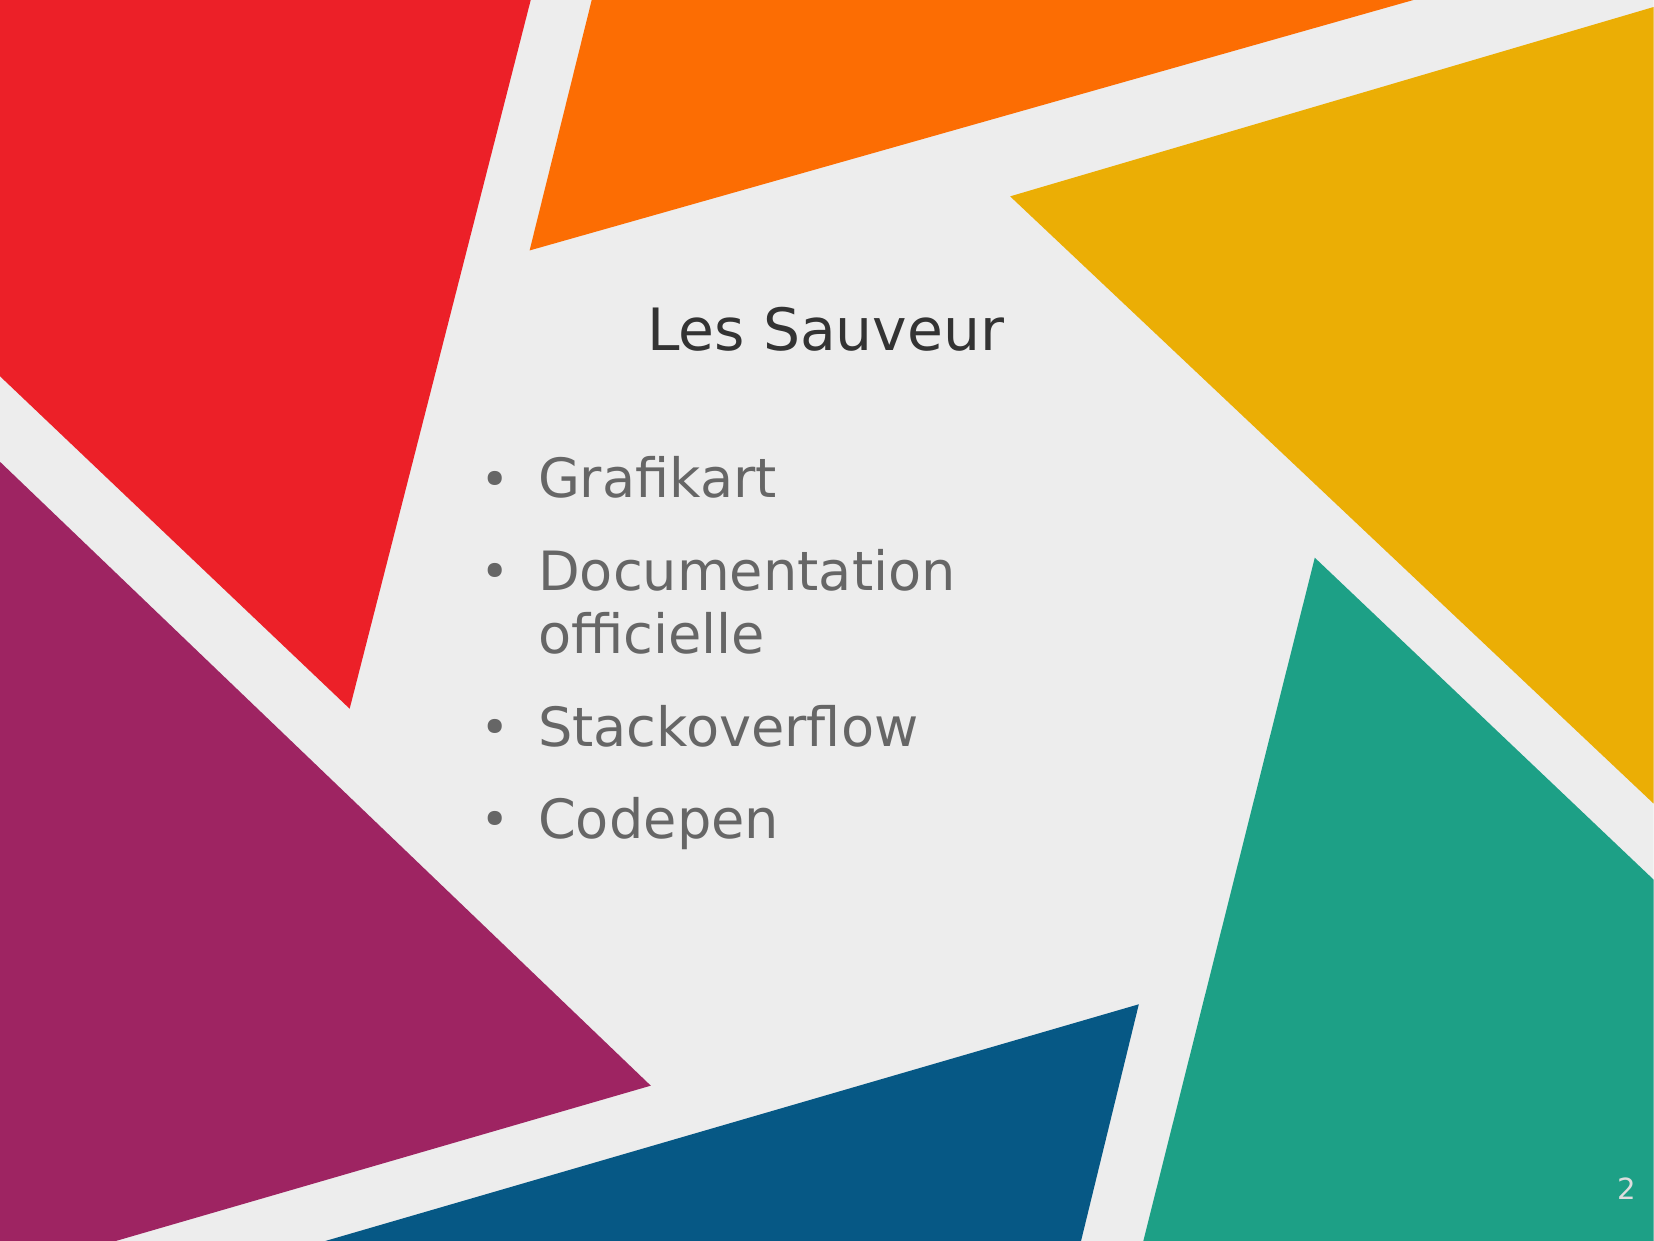

# Les Sauveur
Grafikart
Documentation officielle
Stackoverflow
Codepen
2